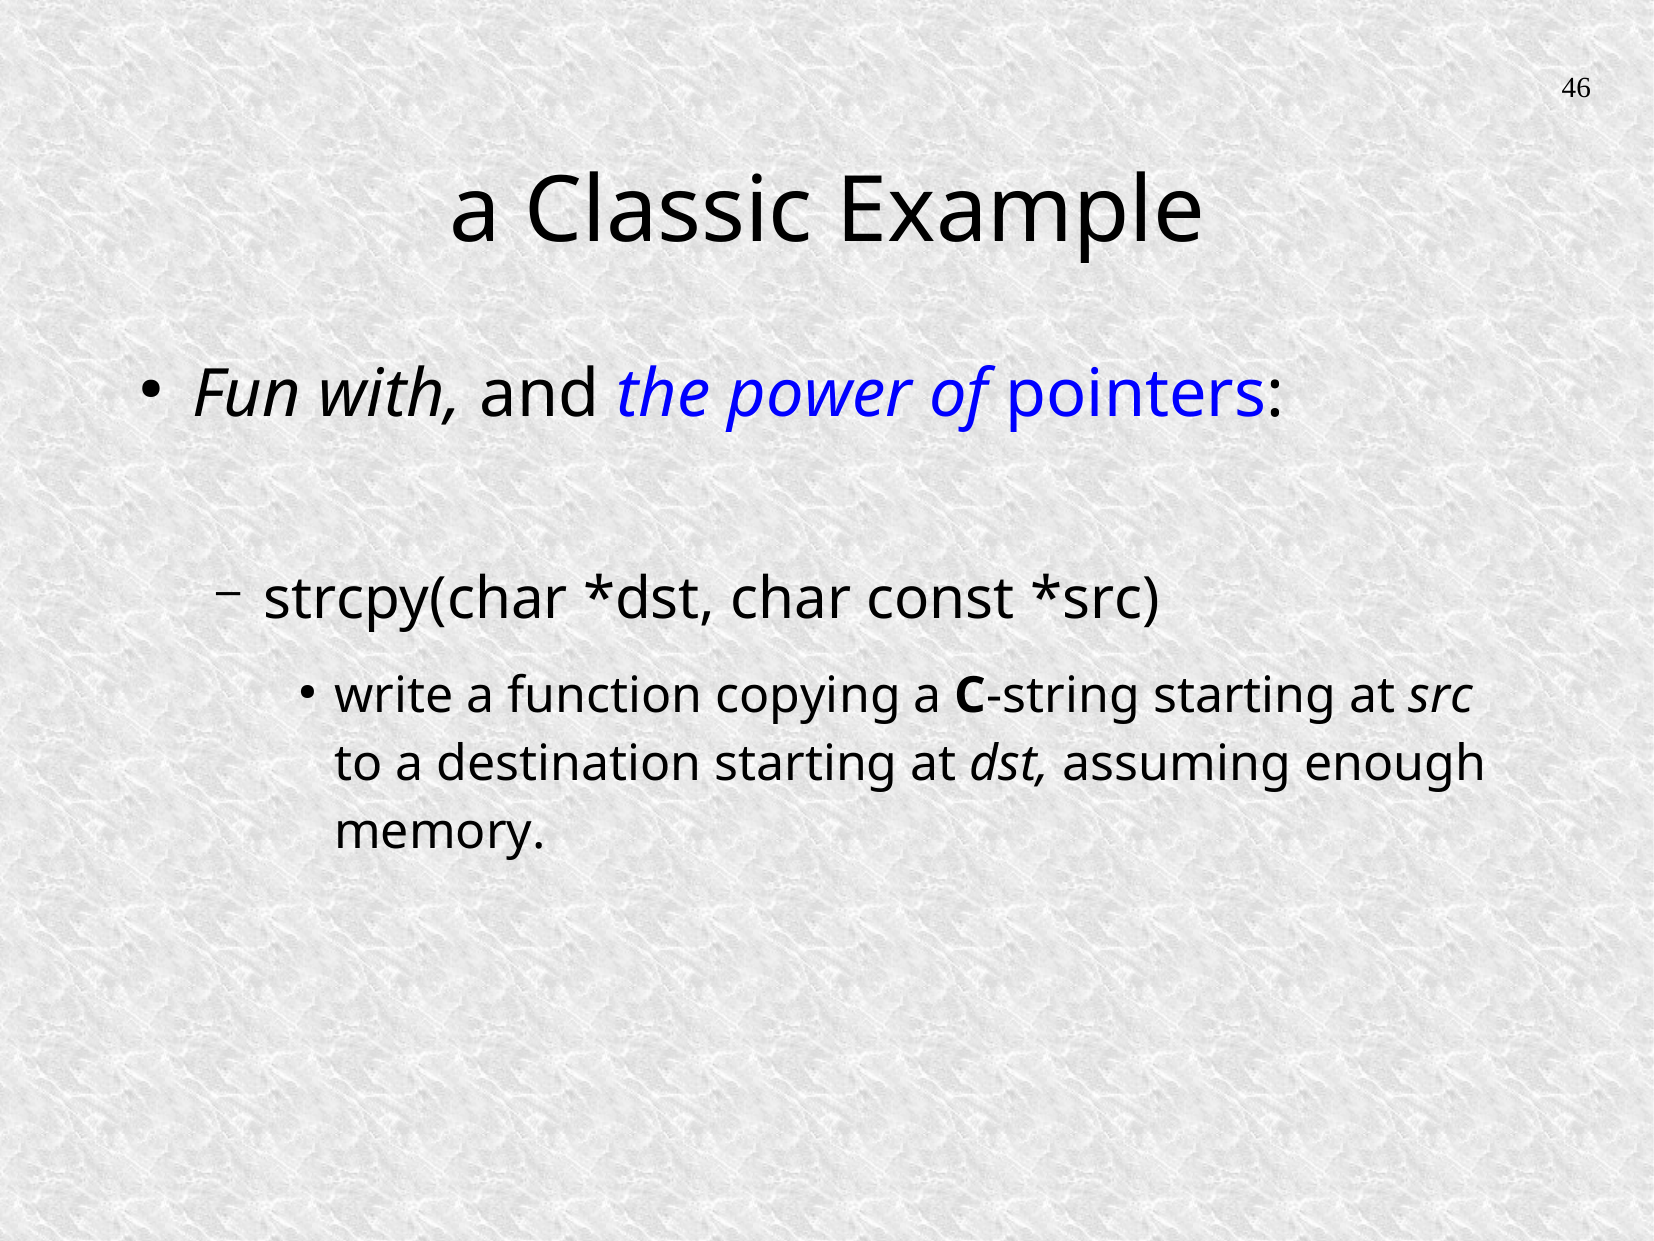

46
# a Classic Example
Fun with, and the power of pointers:
strcpy(char *dst, char const *src)
write a function copying a C-string starting at src to a destination starting at dst, assuming enough memory.